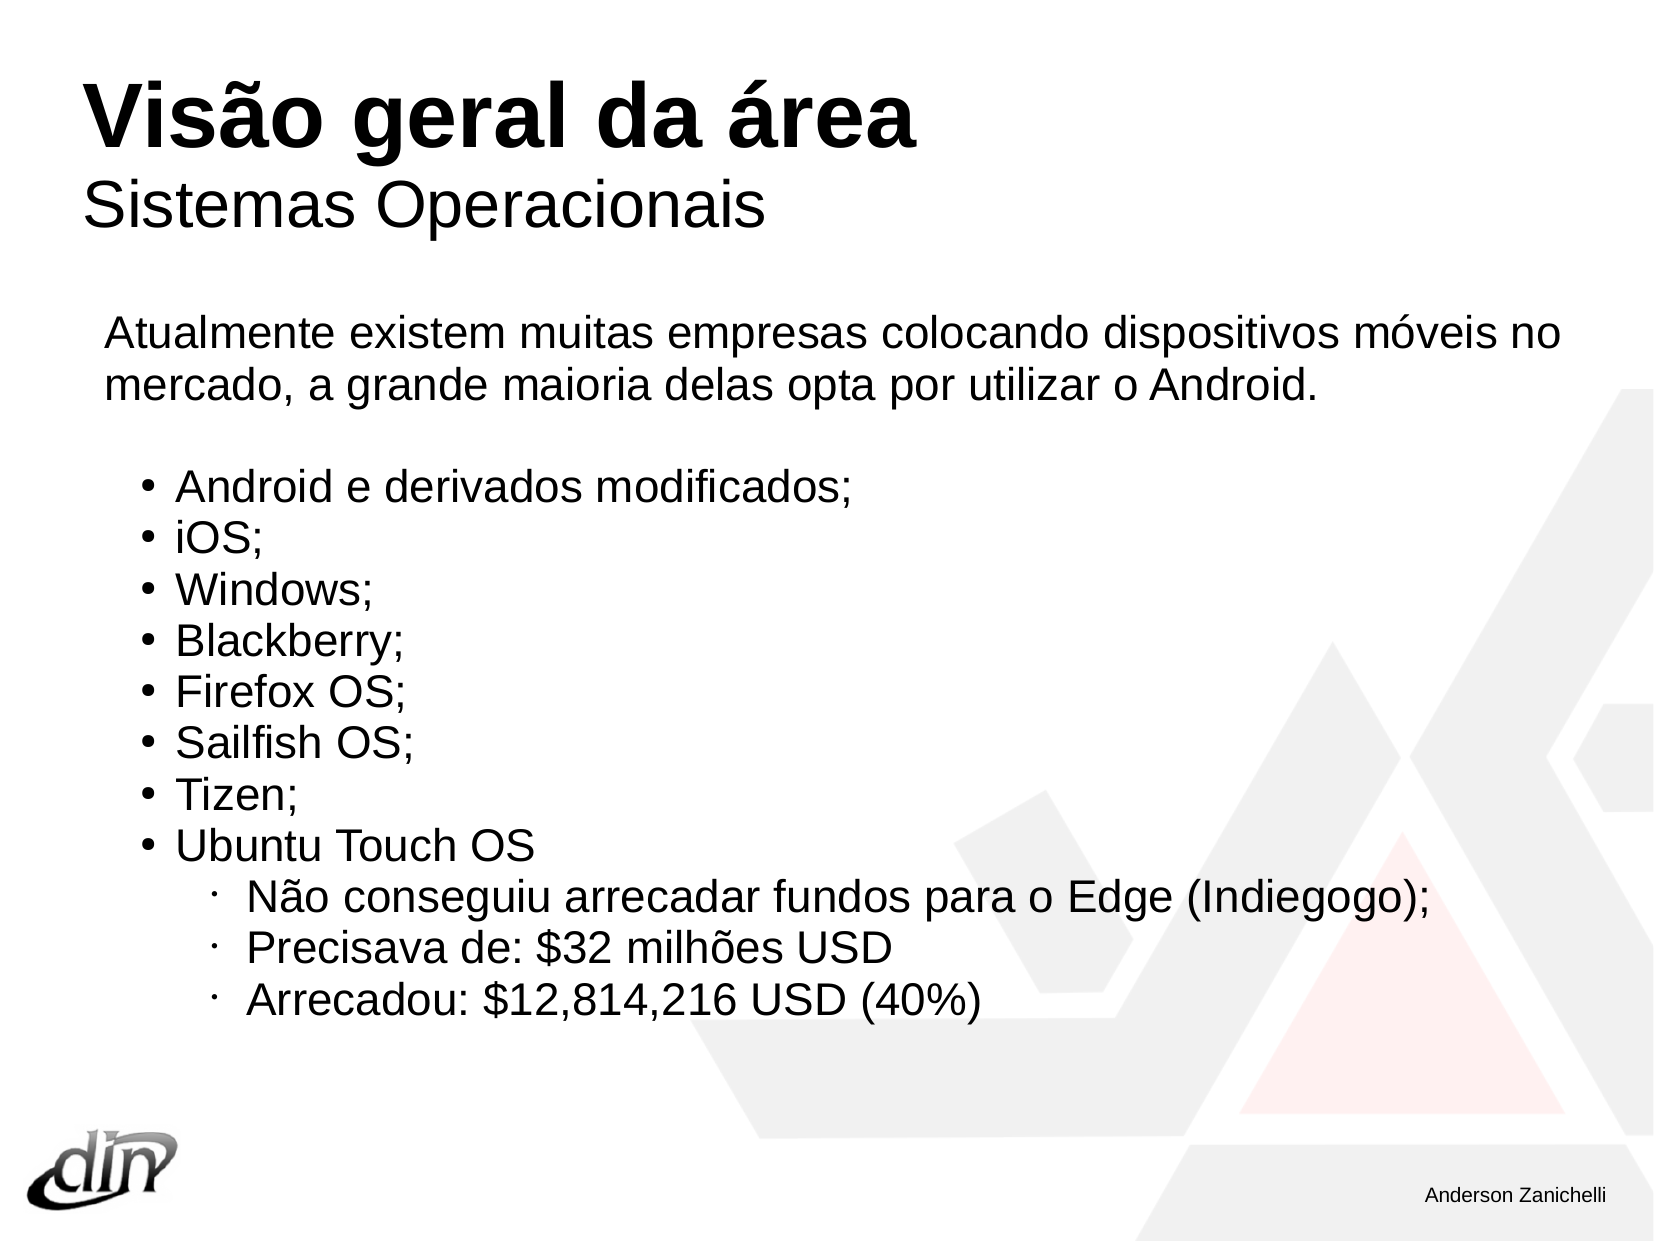

# Visão geral da área Sistemas Operacionais
Atualmente existem muitas empresas colocando dispositivos móveis no
mercado, a grande maioria delas opta por utilizar o Android.
Android e derivados modificados;
iOS;
Windows;
Blackberry;
Firefox OS;
Sailfish OS;
Tizen;
Ubuntu Touch OS
Não conseguiu arrecadar fundos para o Edge (Indiegogo);
Precisava de: $32 milhões USD
Arrecadou: $12,814,216 USD (40%)
Anderson Zanichelli